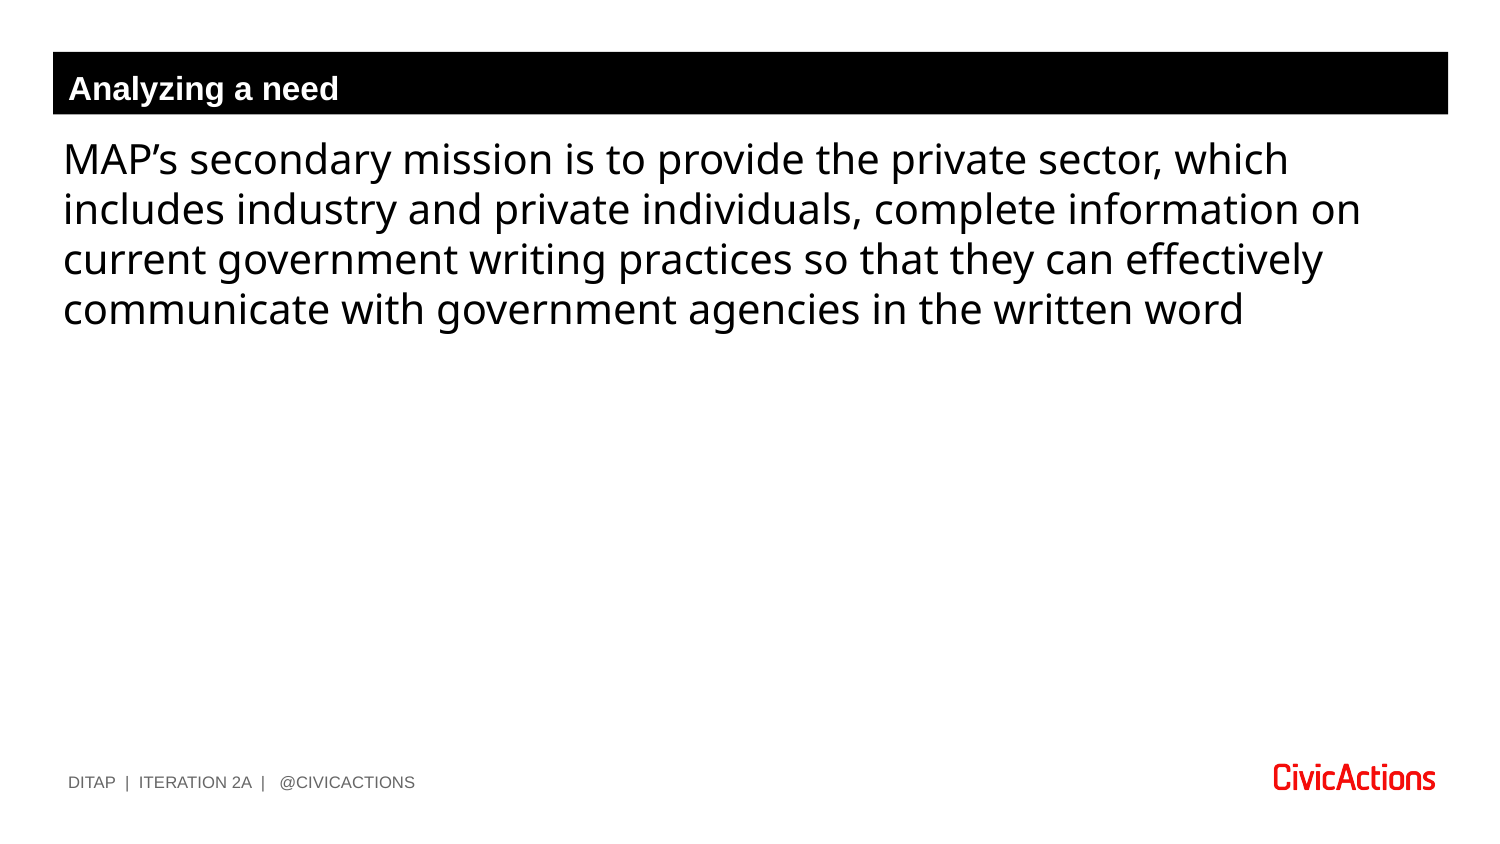

# Analyzing a need
MAP’s secondary mission is to provide the private sector, which includes industry and private individuals, complete information on current government writing practices so that they can effectively communicate with government agencies in the written word